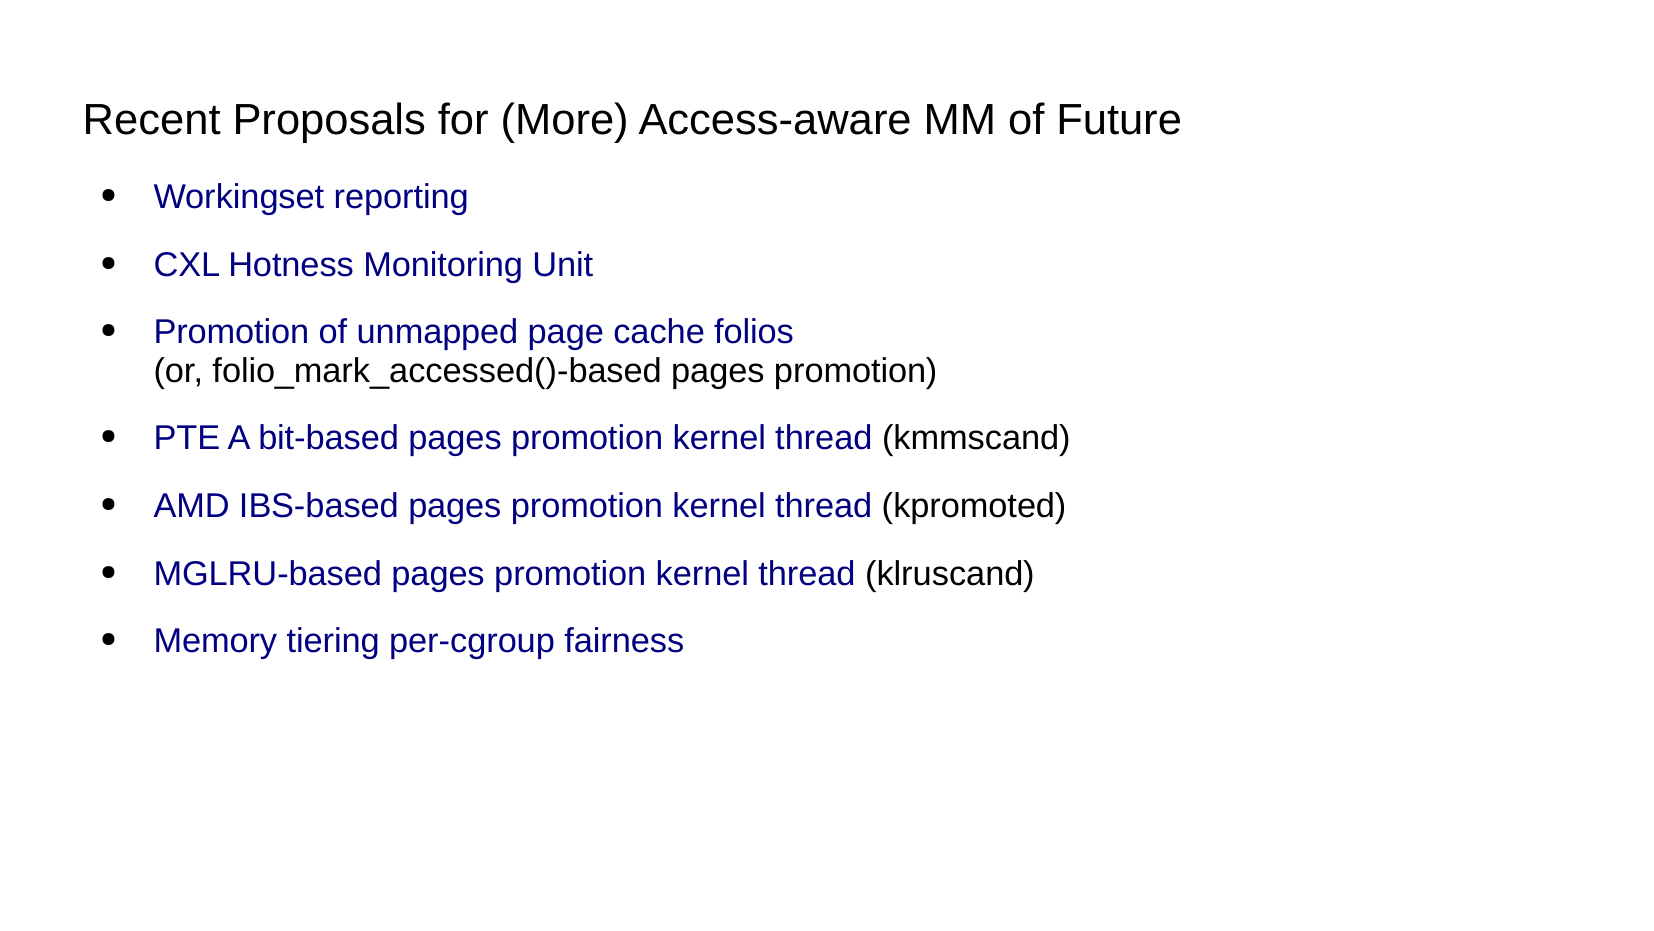

# Recent Proposals for (More) Access-aware MM of Future
Workingset reporting
CXL Hotness Monitoring Unit
Promotion of unmapped page cache folios
(or, folio_mark_accessed()-based pages promotion)
PTE A bit-based pages promotion kernel thread (kmmscand)
AMD IBS-based pages promotion kernel thread (kpromoted)
MGLRU-based pages promotion kernel thread (klruscand)
Memory tiering per-cgroup fairness